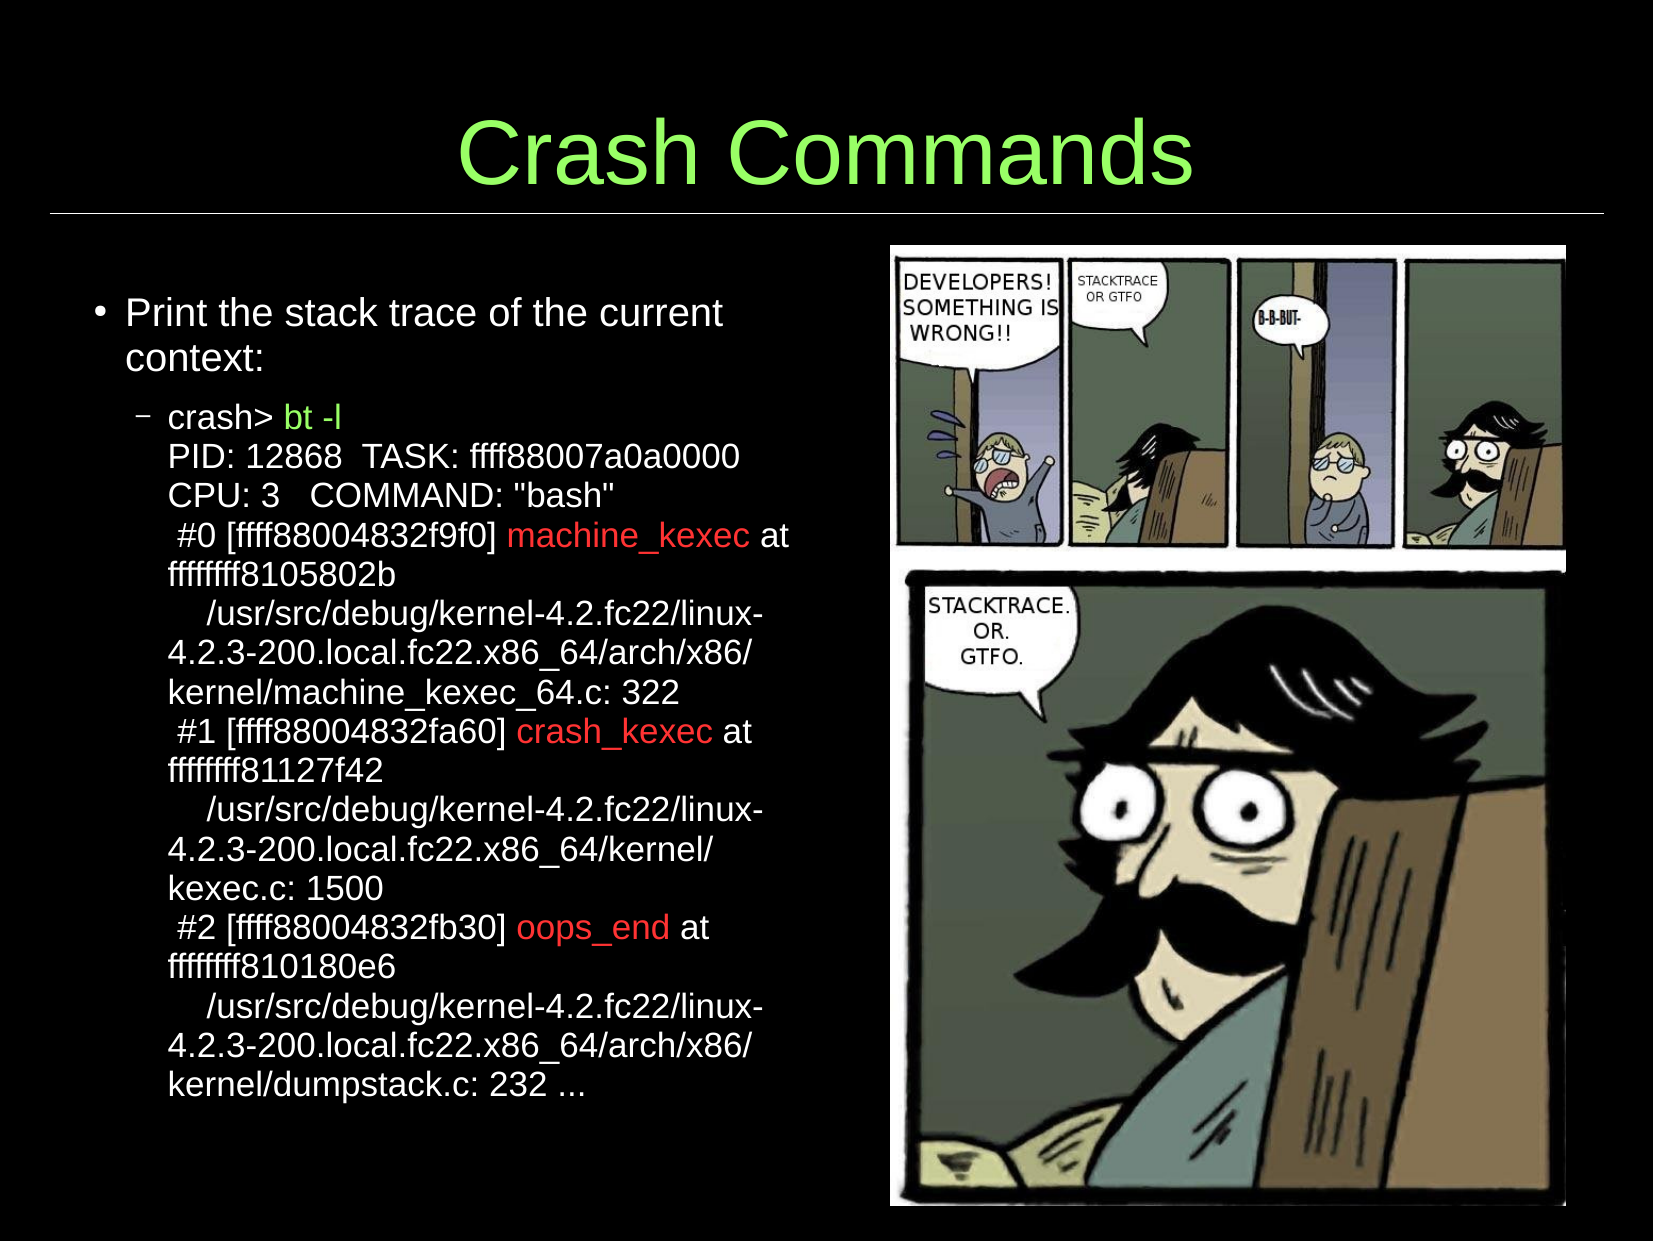

Crash Commands
# Print the stack trace of the current context:
crash> bt -l
PID: 12868 TASK: ffff88007a0a0000 CPU: 3 COMMAND: "bash"
 #0 [ffff88004832f9f0] machine_kexec at ffffffff8105802b
 /usr/src/debug/kernel-4.2.fc22/linux-4.2.3-200.local.fc22.x86_64/arch/x86/kernel/machine_kexec_64.c: 322
 #1 [ffff88004832fa60] crash_kexec at ffffffff81127f42
 /usr/src/debug/kernel-4.2.fc22/linux-4.2.3-200.local.fc22.x86_64/kernel/kexec.c: 1500
 #2 [ffff88004832fb30] oops_end at ffffffff810180e6
 /usr/src/debug/kernel-4.2.fc22/linux-4.2.3-200.local.fc22.x86_64/arch/x86/kernel/dumpstack.c: 232 ...